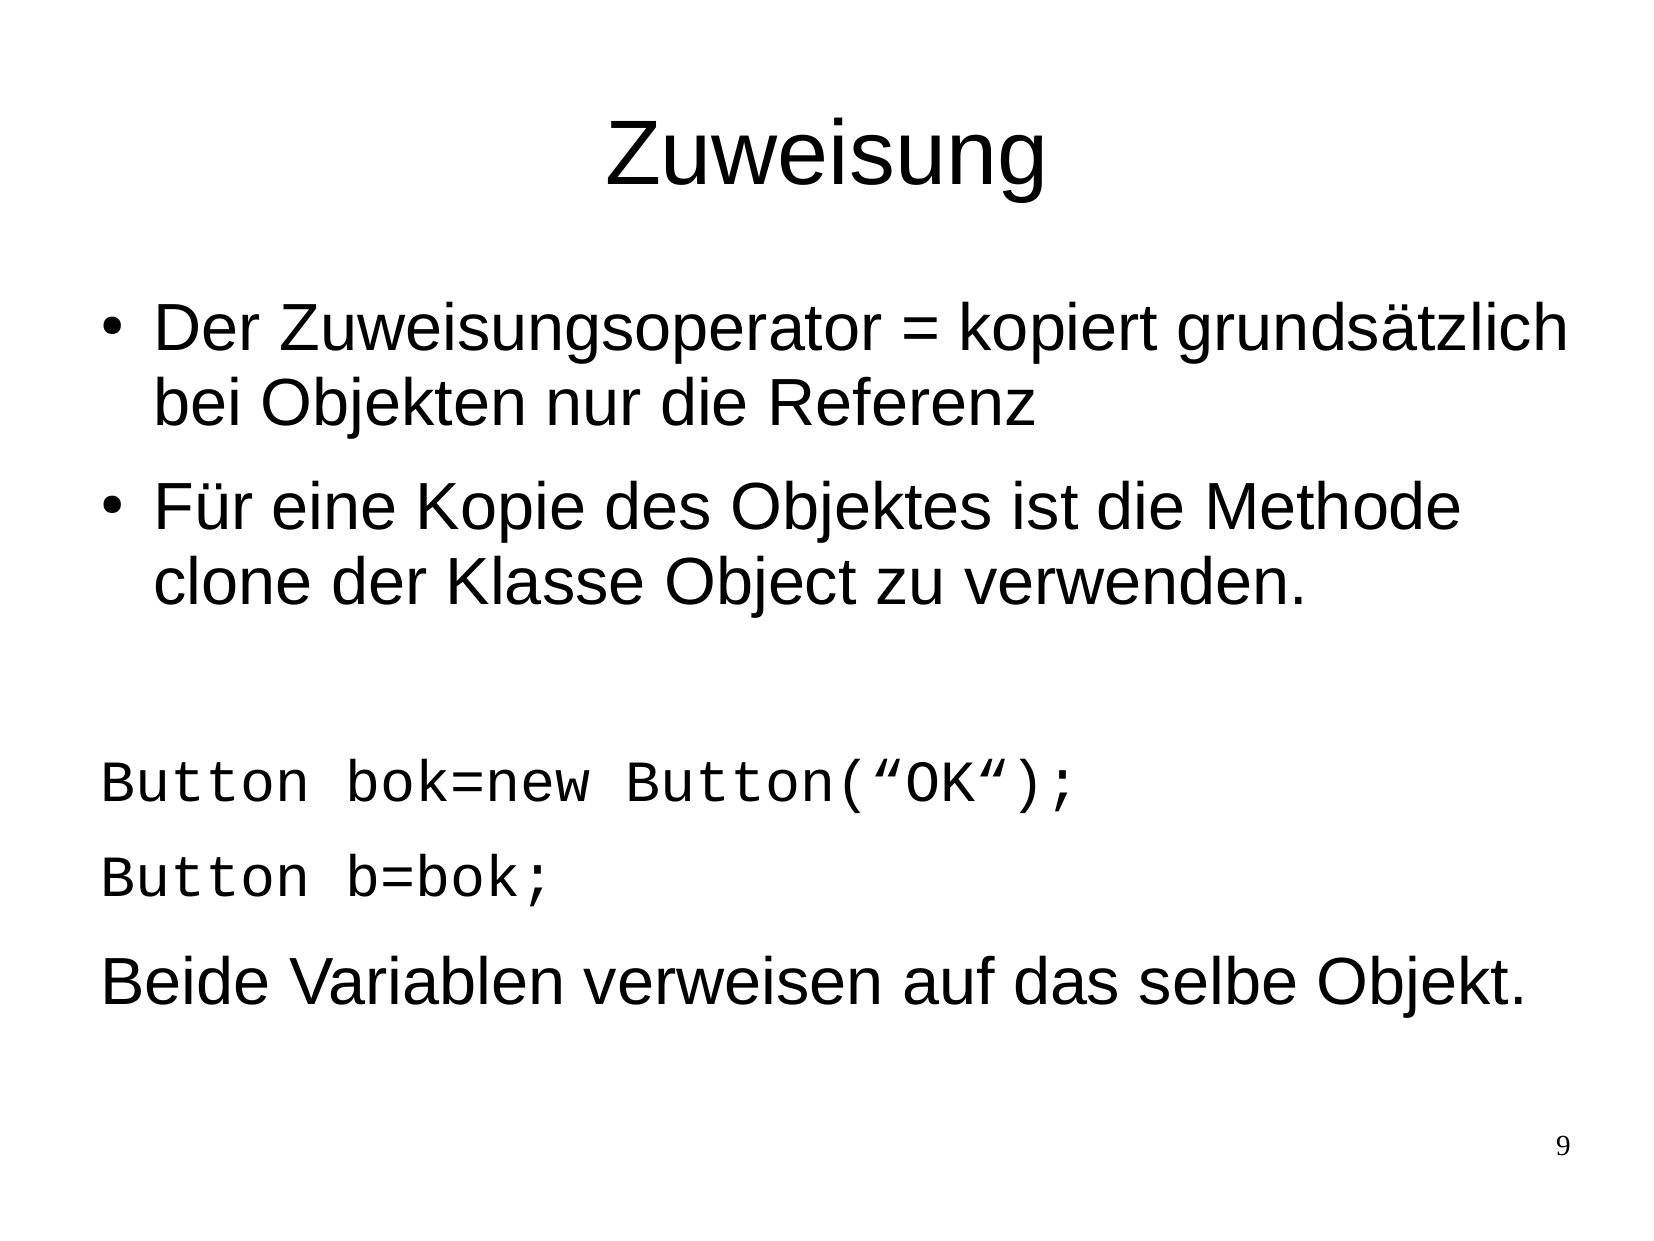

# Zuweisung
Der Zuweisungsoperator = kopiert grundsätzlich bei Objekten nur die Referenz
Für eine Kopie des Objektes ist die Methode clone der Klasse Object zu verwenden.
Button bok=new Button(“OK“);
Button b=bok;
Beide Variablen verweisen auf das selbe Objekt.
9